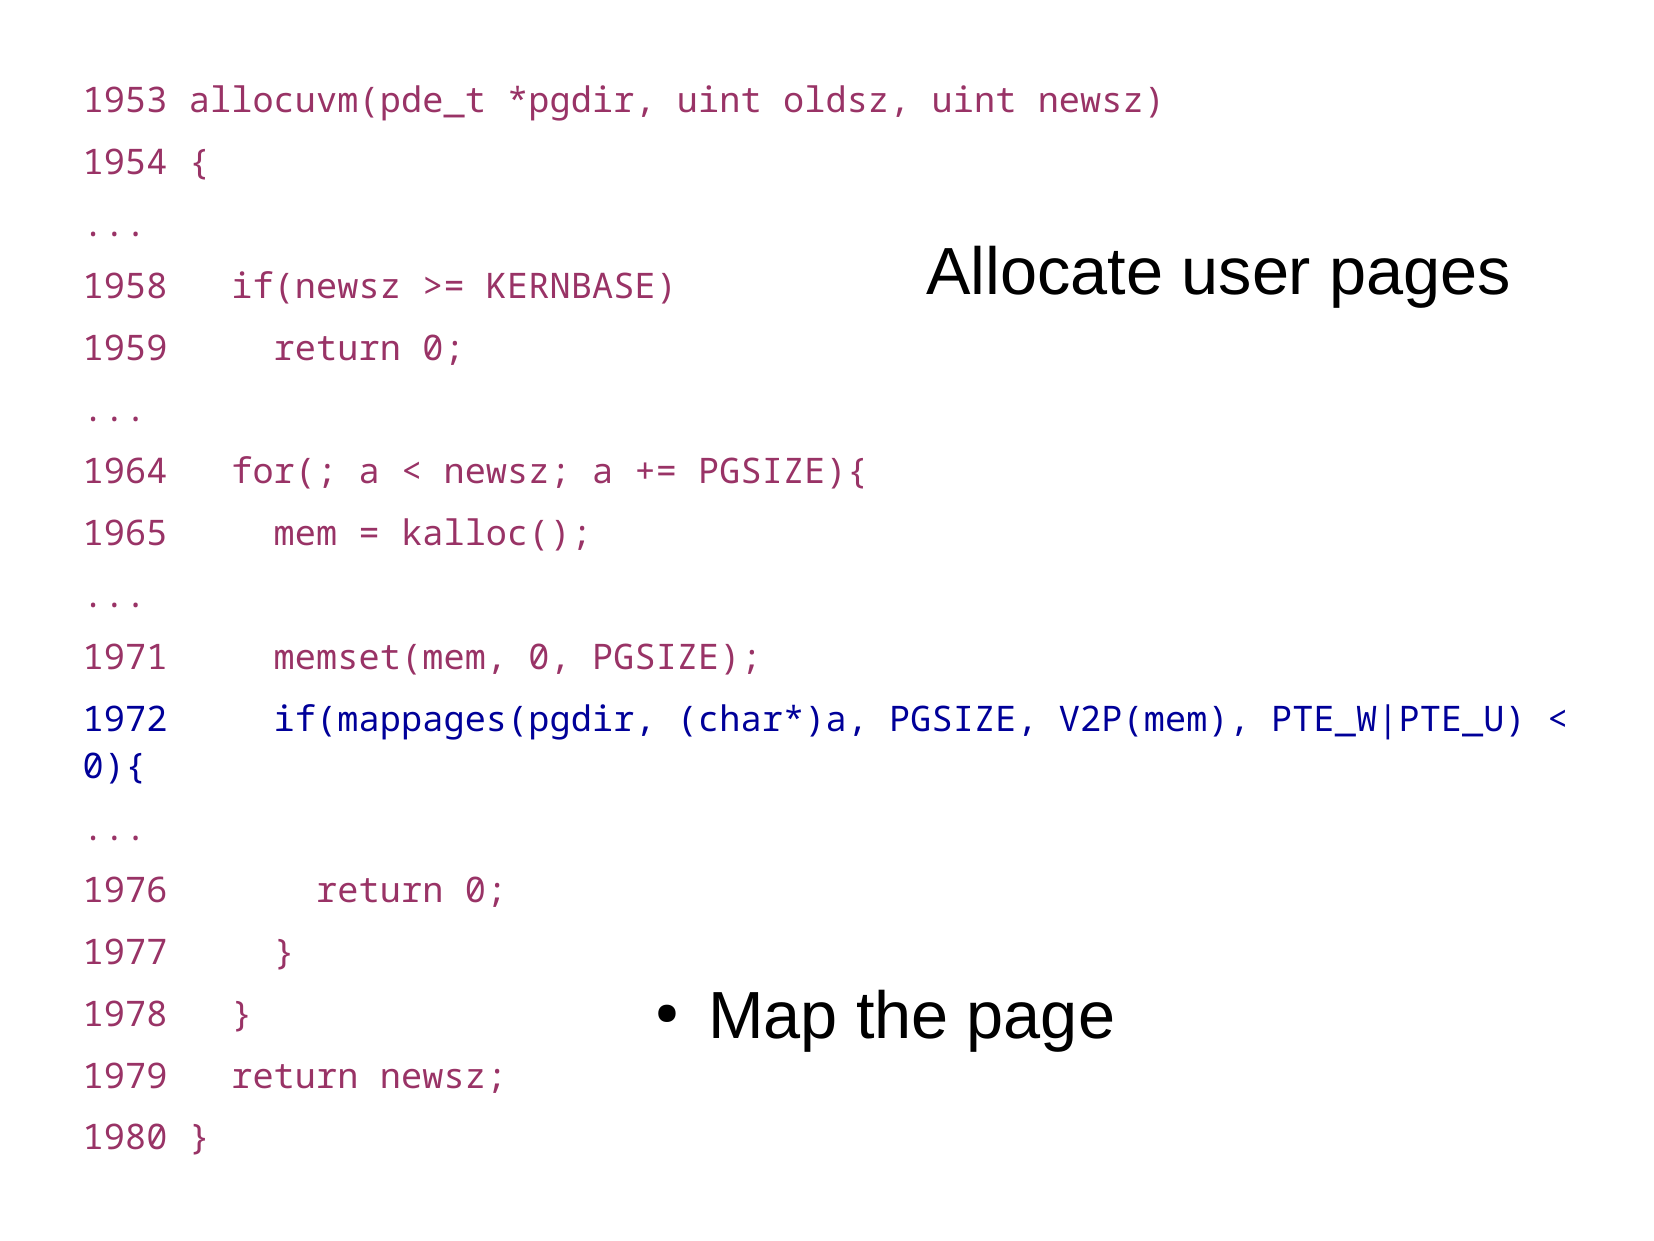

# 1953 allocuvm(pde_t *pgdir, uint oldsz, uint newsz)
1954 {
...
1958 if(newsz >= KERNBASE)
1959 return 0;
...
1964 for(; a < newsz; a += PGSIZE){
1965 mem = kalloc();
...
1971 memset(mem, 0, PGSIZE);
1972 if(mappages(pgdir, (char*)a, PGSIZE, V2P(mem), PTE_W|PTE_U) < 0){
...
1976 return 0;
1977 }
1978 }
1979 return newsz;
1980 }
Allocate user pages
Map the page